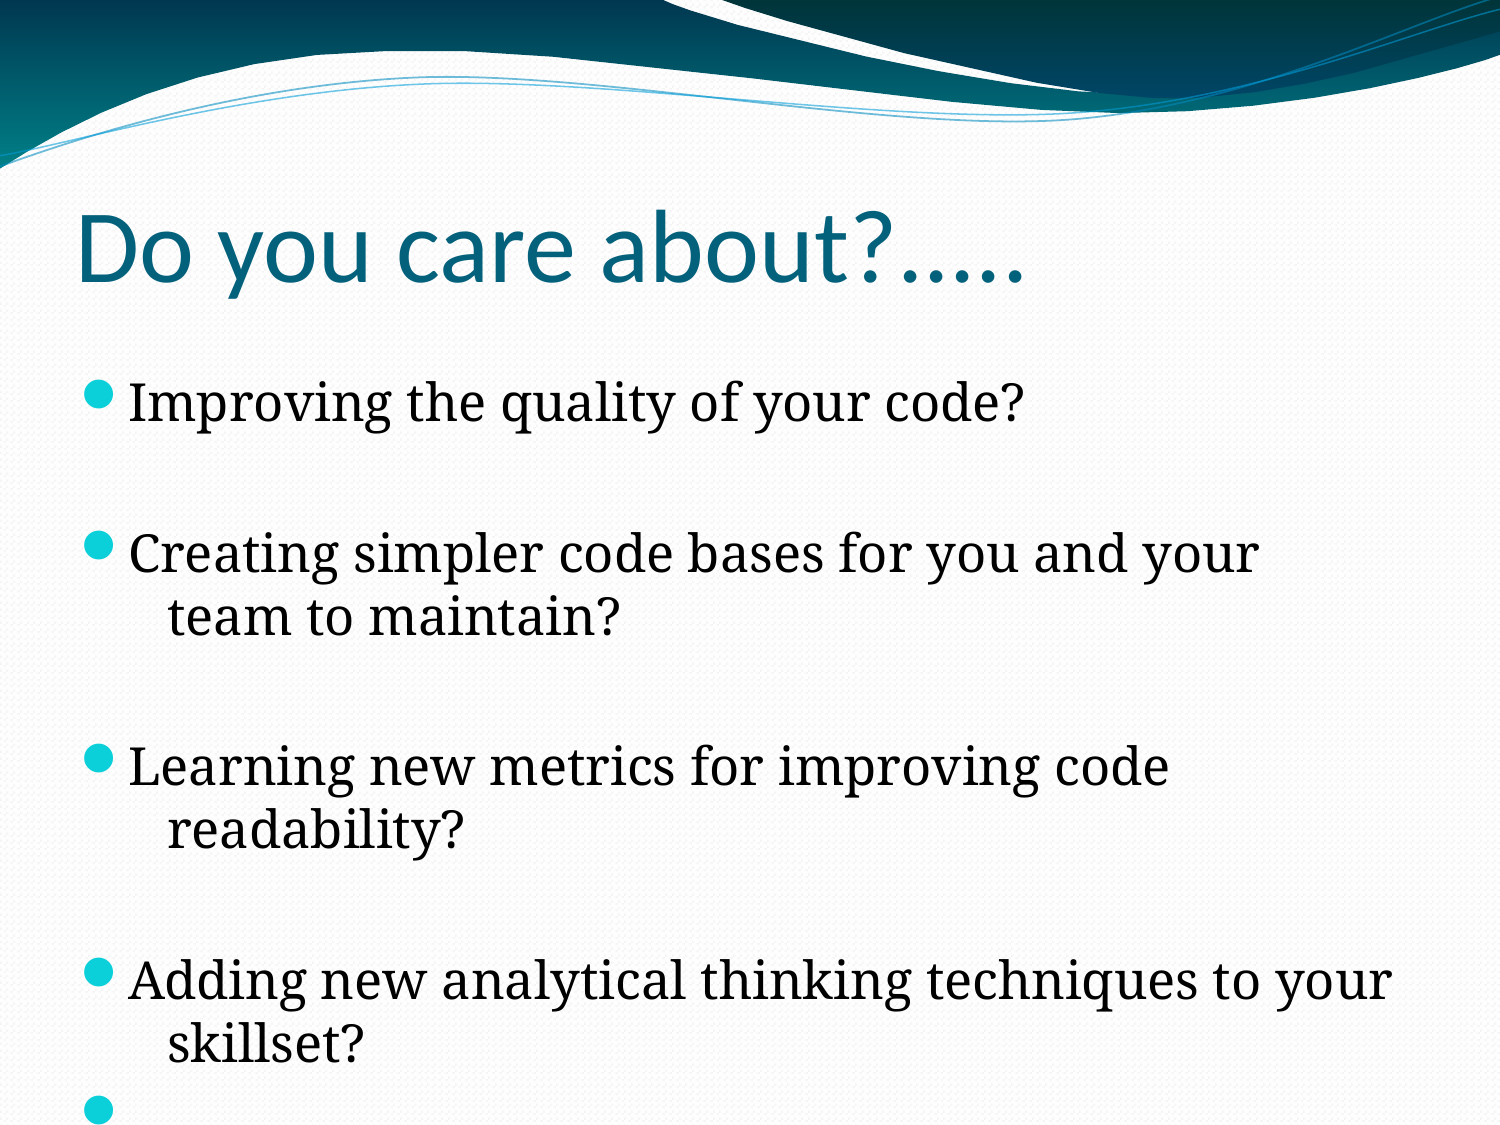

# Do you care about?.....
Improving the quality of your code?
Creating simpler code bases for you and your team to maintain?
Learning new metrics for improving code readability?
Adding new analytical thinking techniques to your skillset?